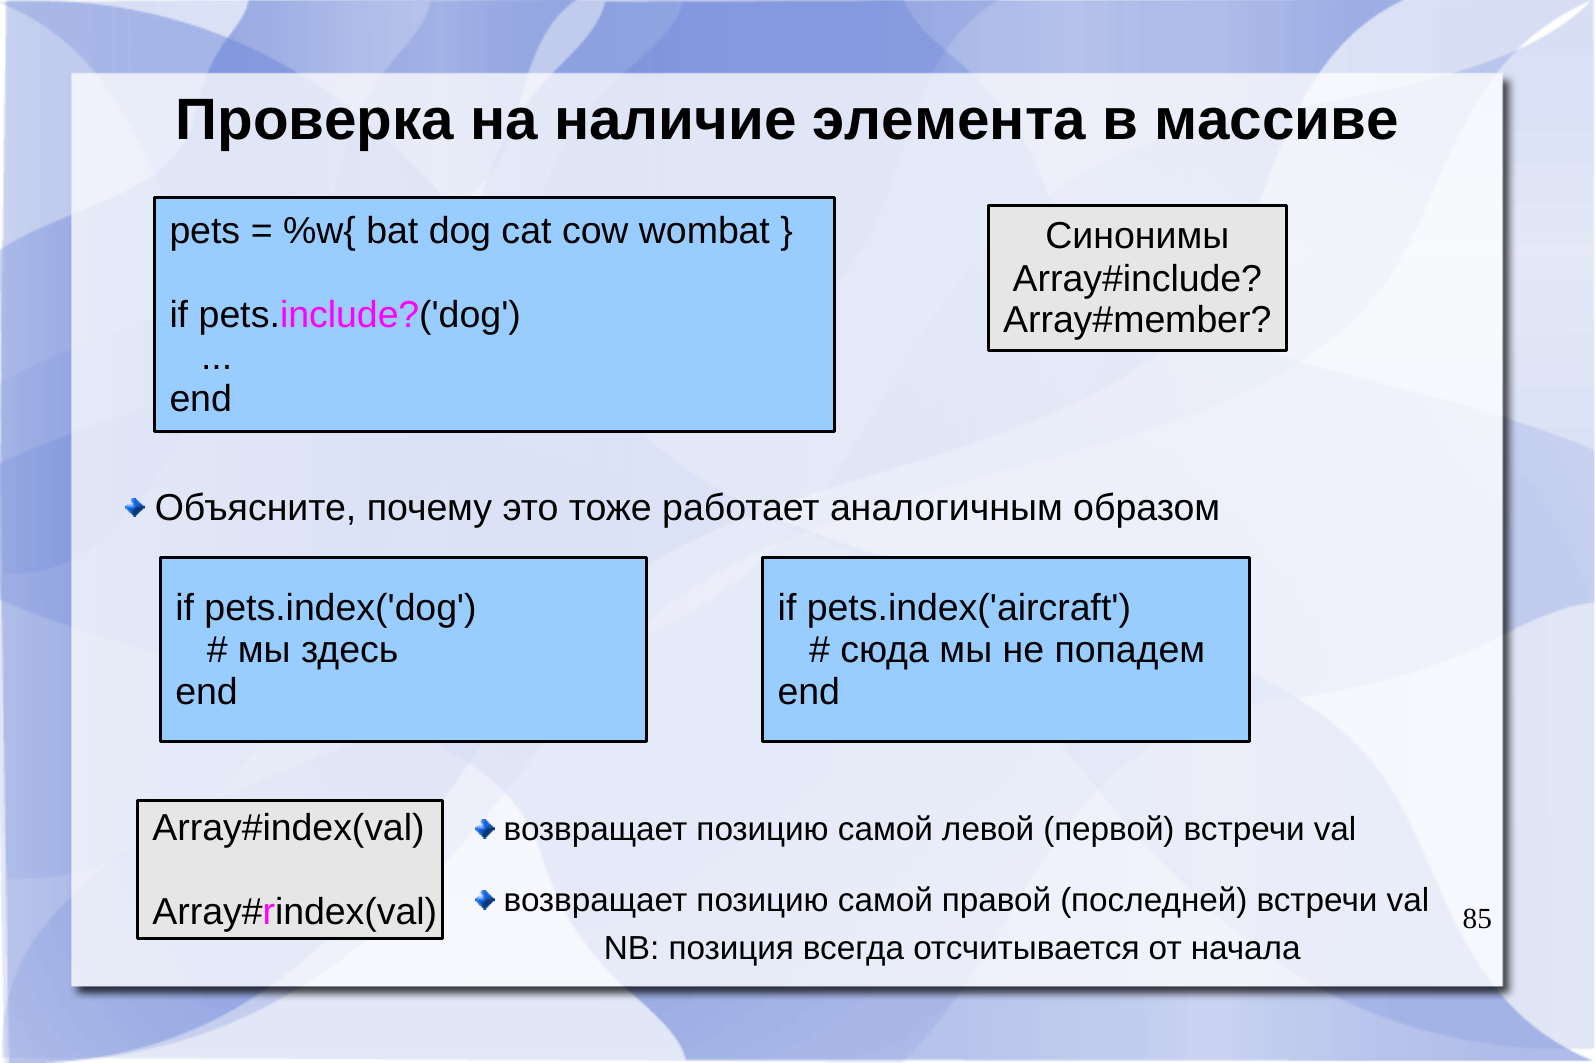

# Проверка на наличие элемента в массиве
pets = %w{ bat dog cat cow wombat }
if pets.include?('dog')
 ...
end
Синонимы
Array#include?
Array#member?
 Объясните, почему это тоже работает аналогичным образом
if pets.index('aircraft')
 # сюда мы не попадем
end
if pets.index('dog')
 # мы здесь
end
Array#index(val)
Array#rindex(val)
 возвращает позицию самой левой (первой) встречи val
 возвращает позицию самой правой (последней) встречи val
NB: позиция всегда отсчитывается от начала
85
String#index(val)
String#rindex(val)